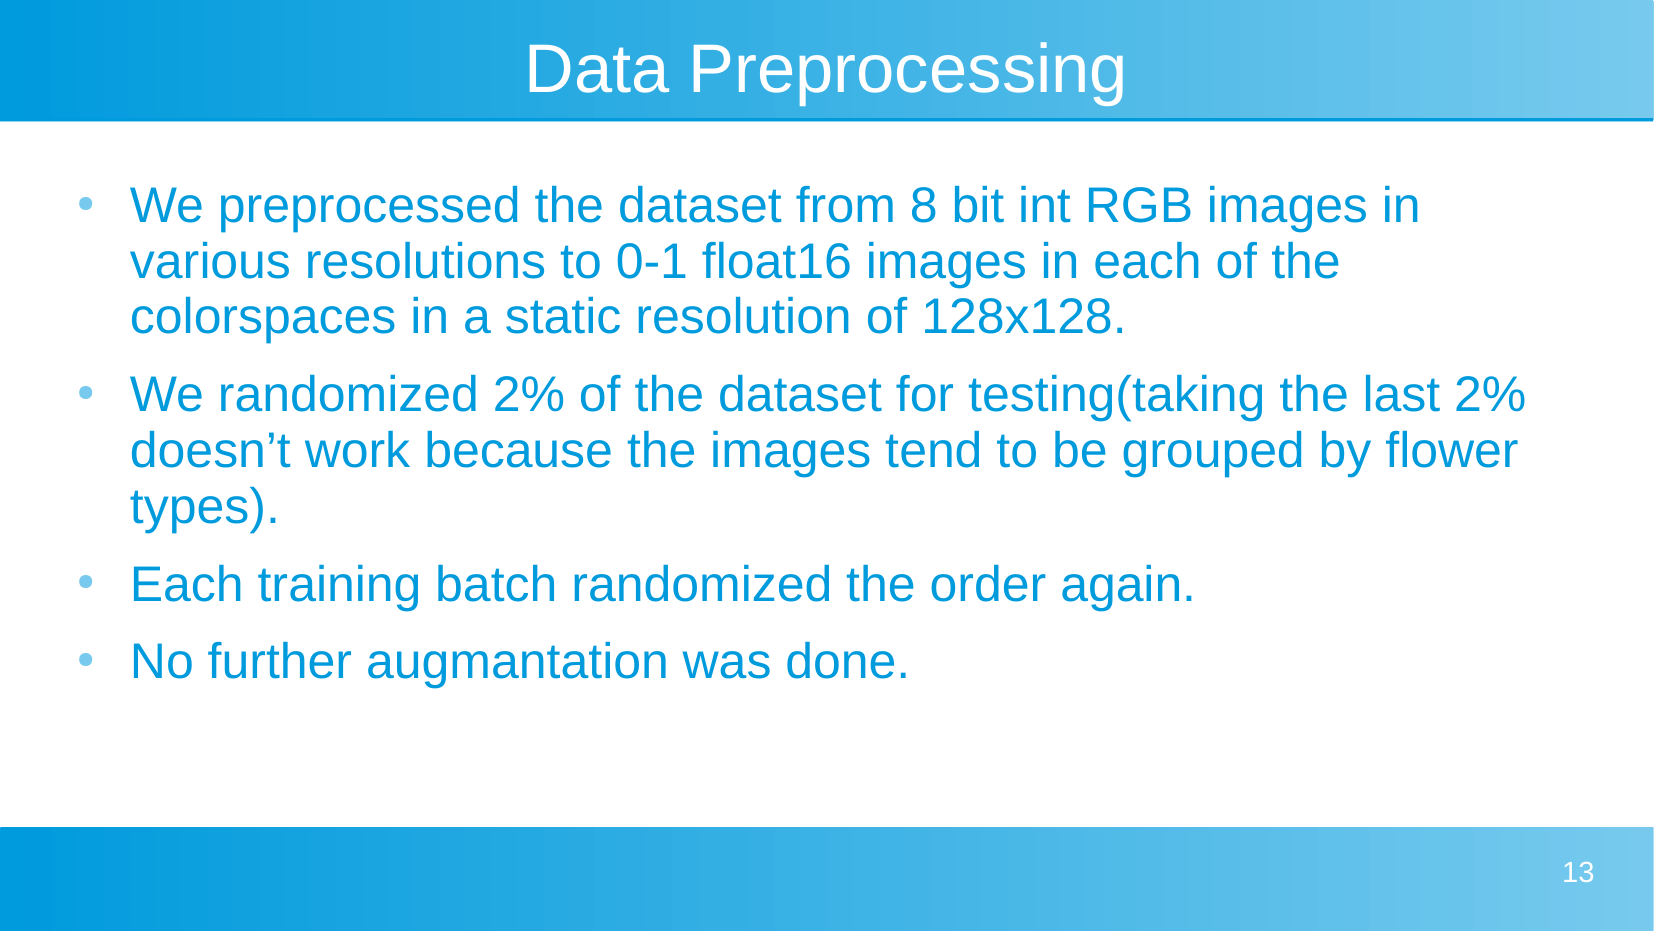

# Data Preprocessing
We preprocessed the dataset from 8 bit int RGB images in various resolutions to 0-1 float16 images in each of the colorspaces in a static resolution of 128x128.
We randomized 2% of the dataset for testing(taking the last 2% doesn’t work because the images tend to be grouped by flower types).
Each training batch randomized the order again.
No further augmantation was done.
13